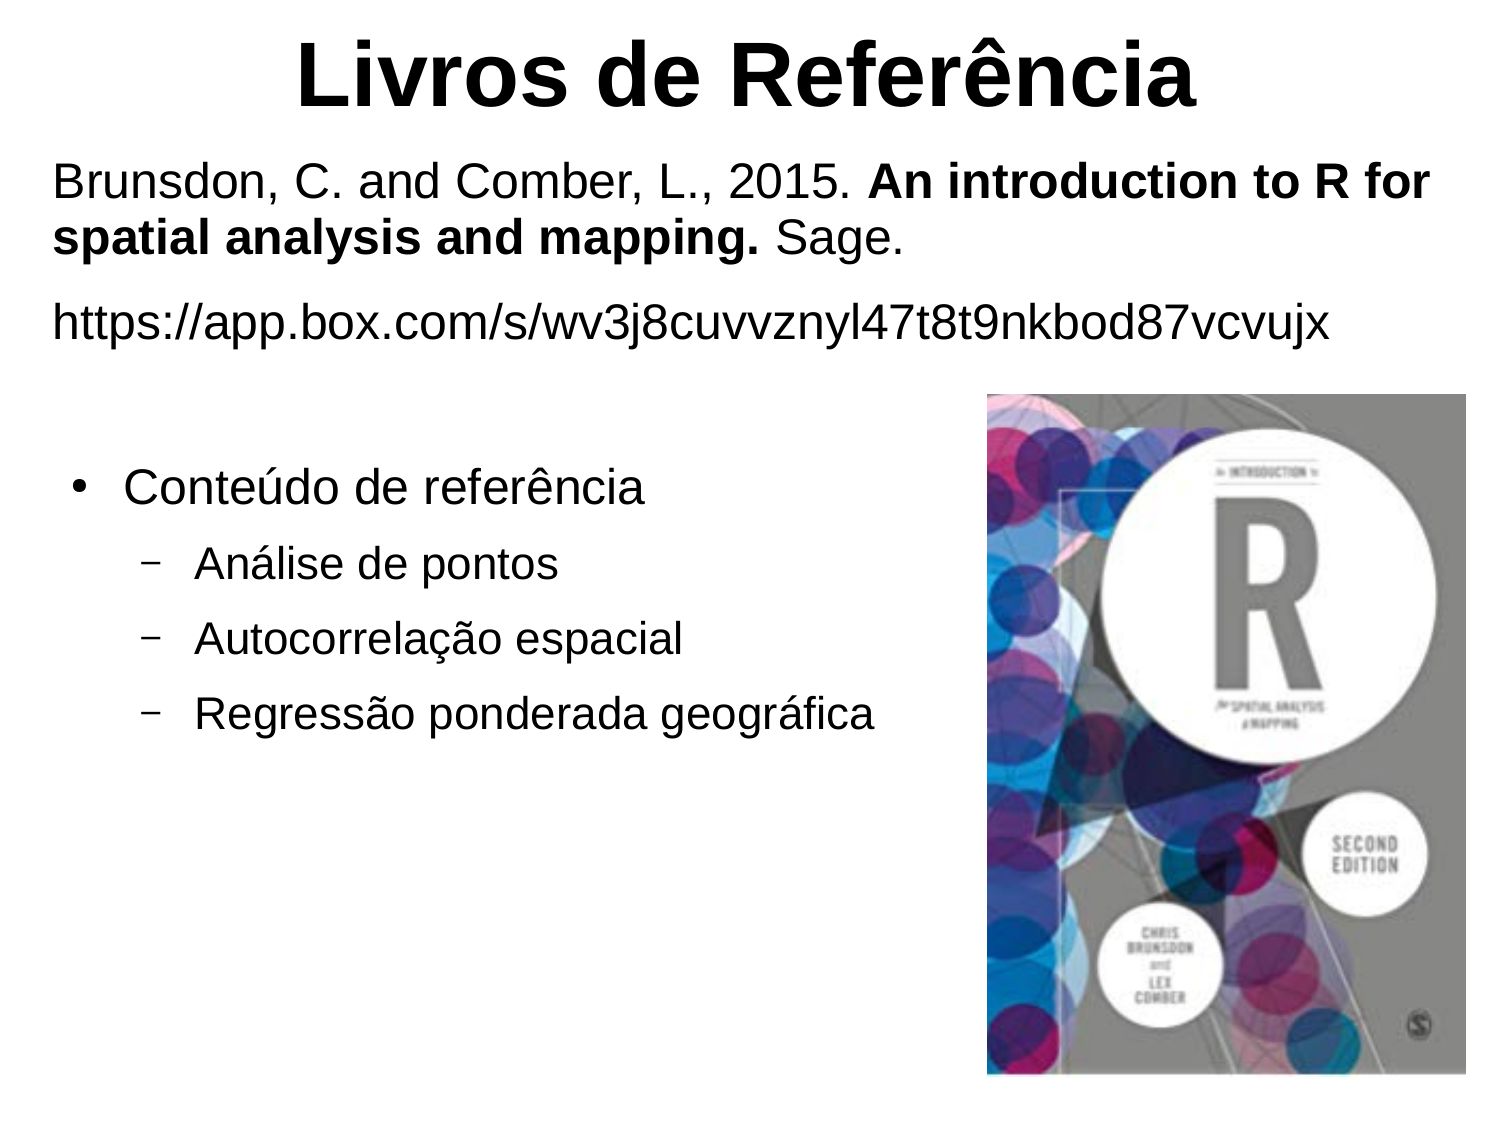

# Livros de Referência
Brunsdon, C. and Comber, L., 2015. An introduction to R for spatial analysis and mapping. Sage.
https://app.box.com/s/wv3j8cuvvznyl47t8t9nkbod87vcvujx
Conteúdo de referência
Análise de pontos
Autocorrelação espacial
Regressão ponderada geográfica